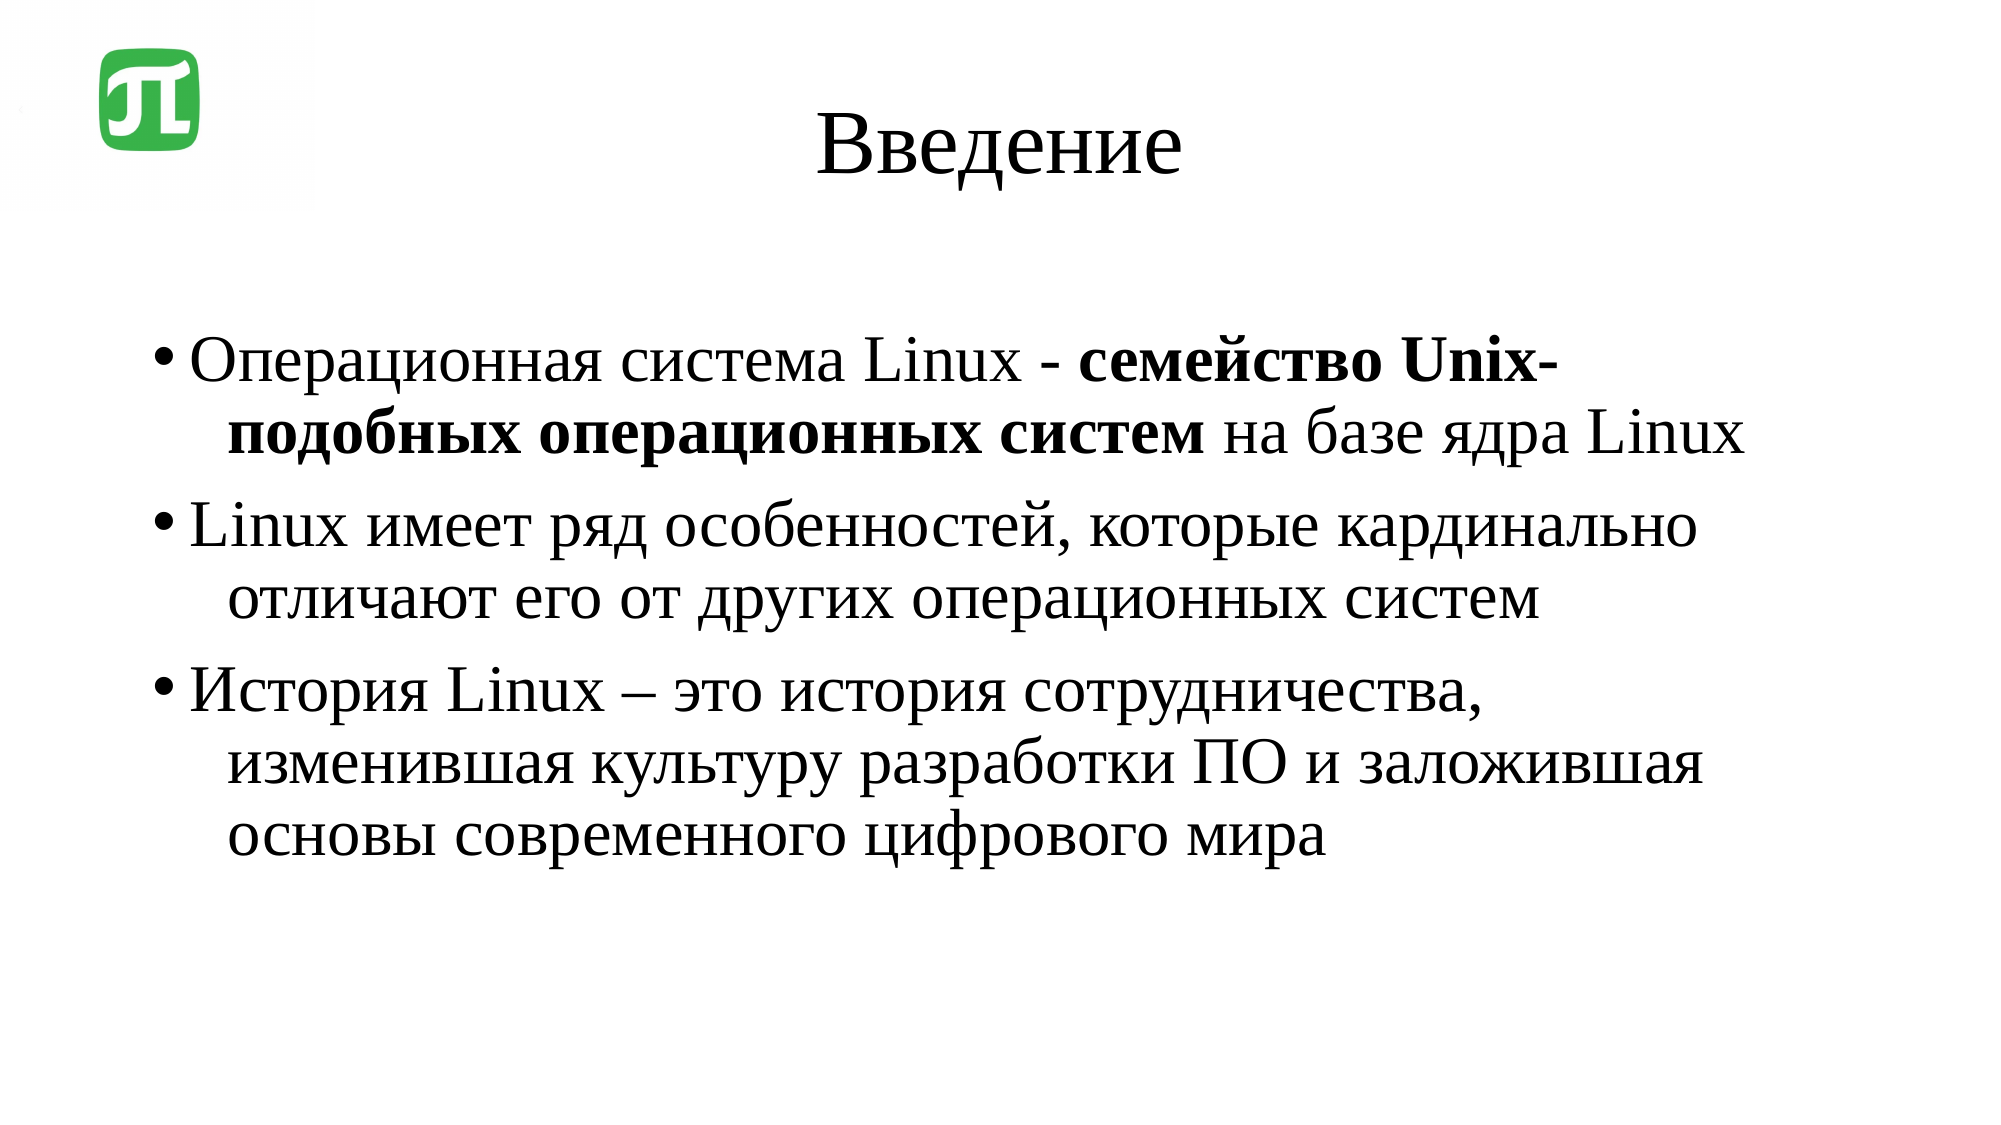

# Введение
Операционная система Linux - семейство Unix-подобных операционных систем на базе ядра Linux
Linux имеет ряд особенностей, которые кардинально отличают его от других операционных систем
История Linux – это история сотрудничества, изменившая культуру разработки ПО и заложившая основы современного цифрового мира